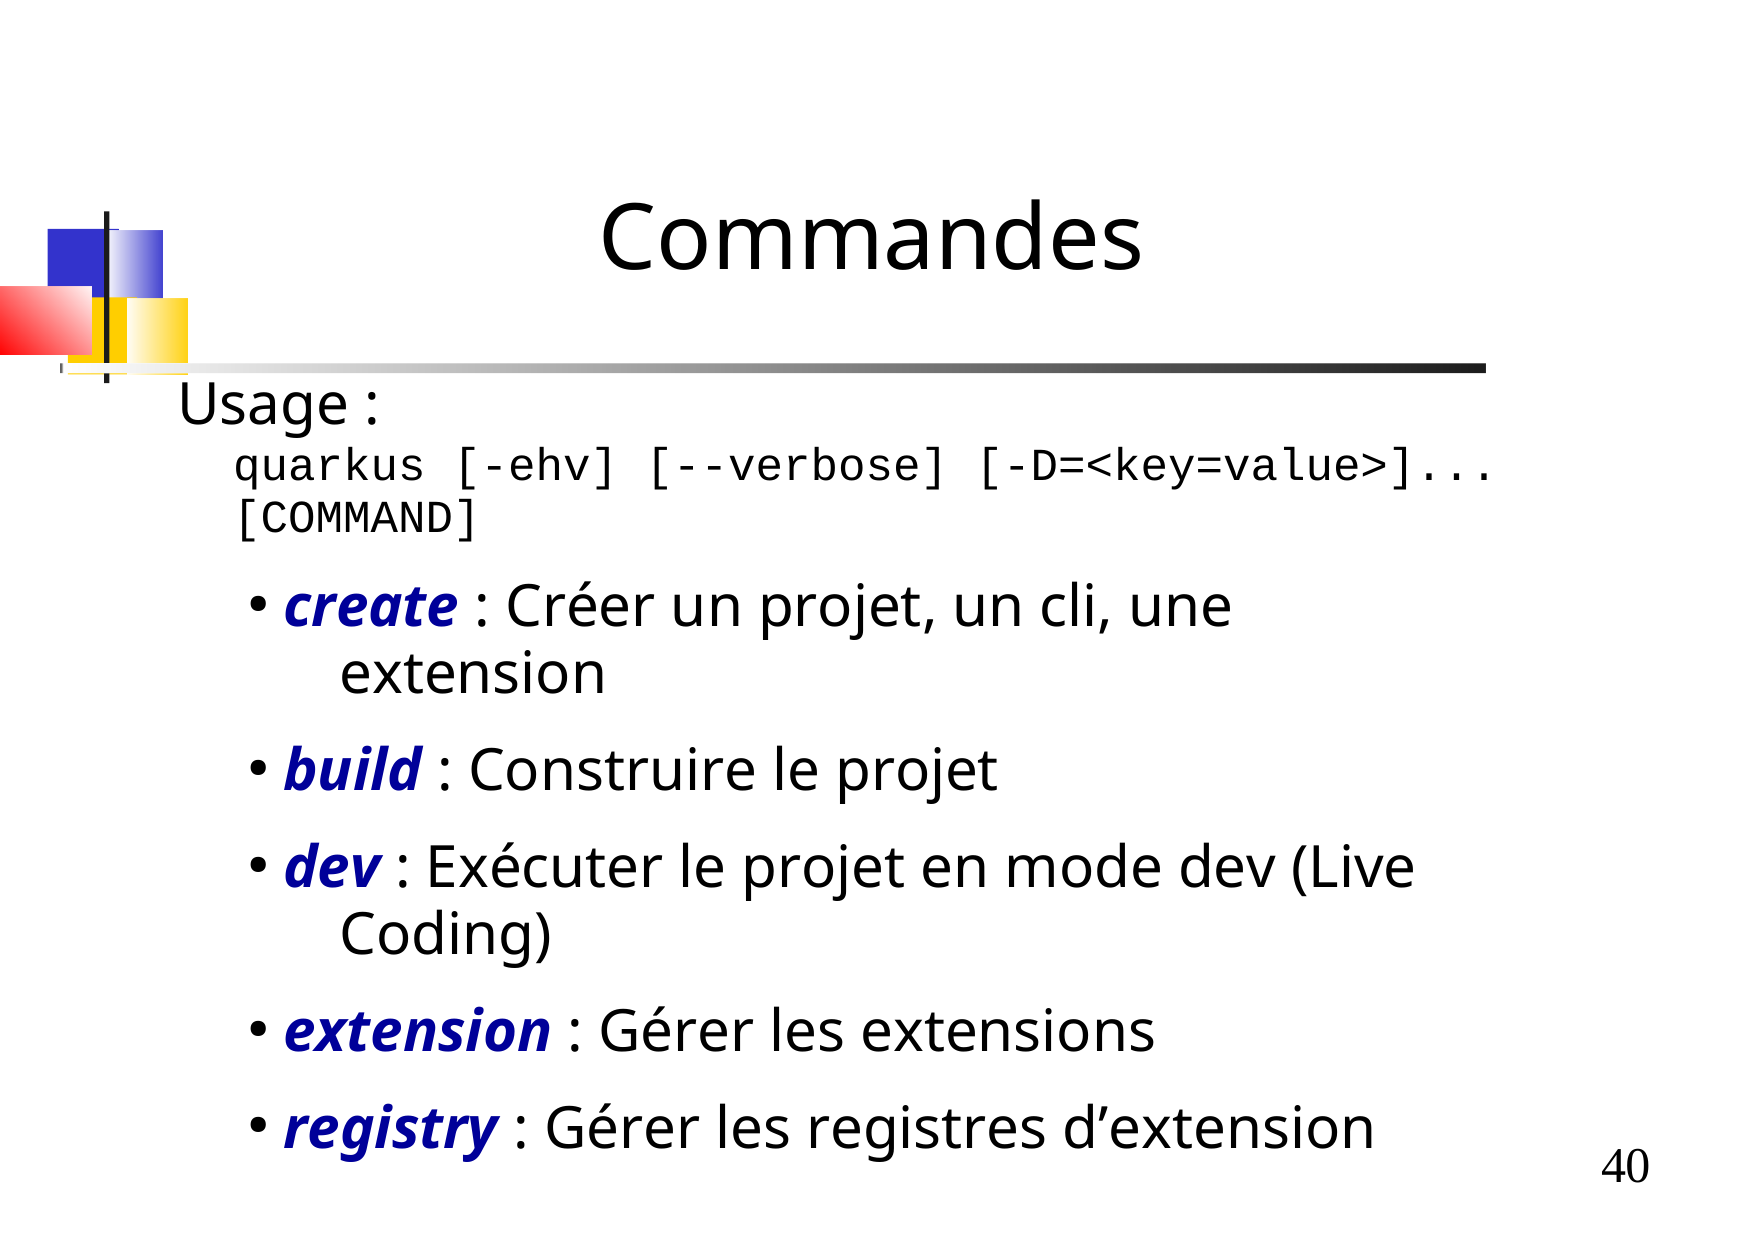

# Commandes
Usage :
quarkus [-ehv] [--verbose] [-D=<key=value>]... [COMMAND]
create : Créer un projet, un cli, une 	extension
build : Construire le projet
dev : Exécuter le projet en mode dev (Live 	Coding)
extension : Gérer les extensions
registry : Gérer les registres d’extension
40